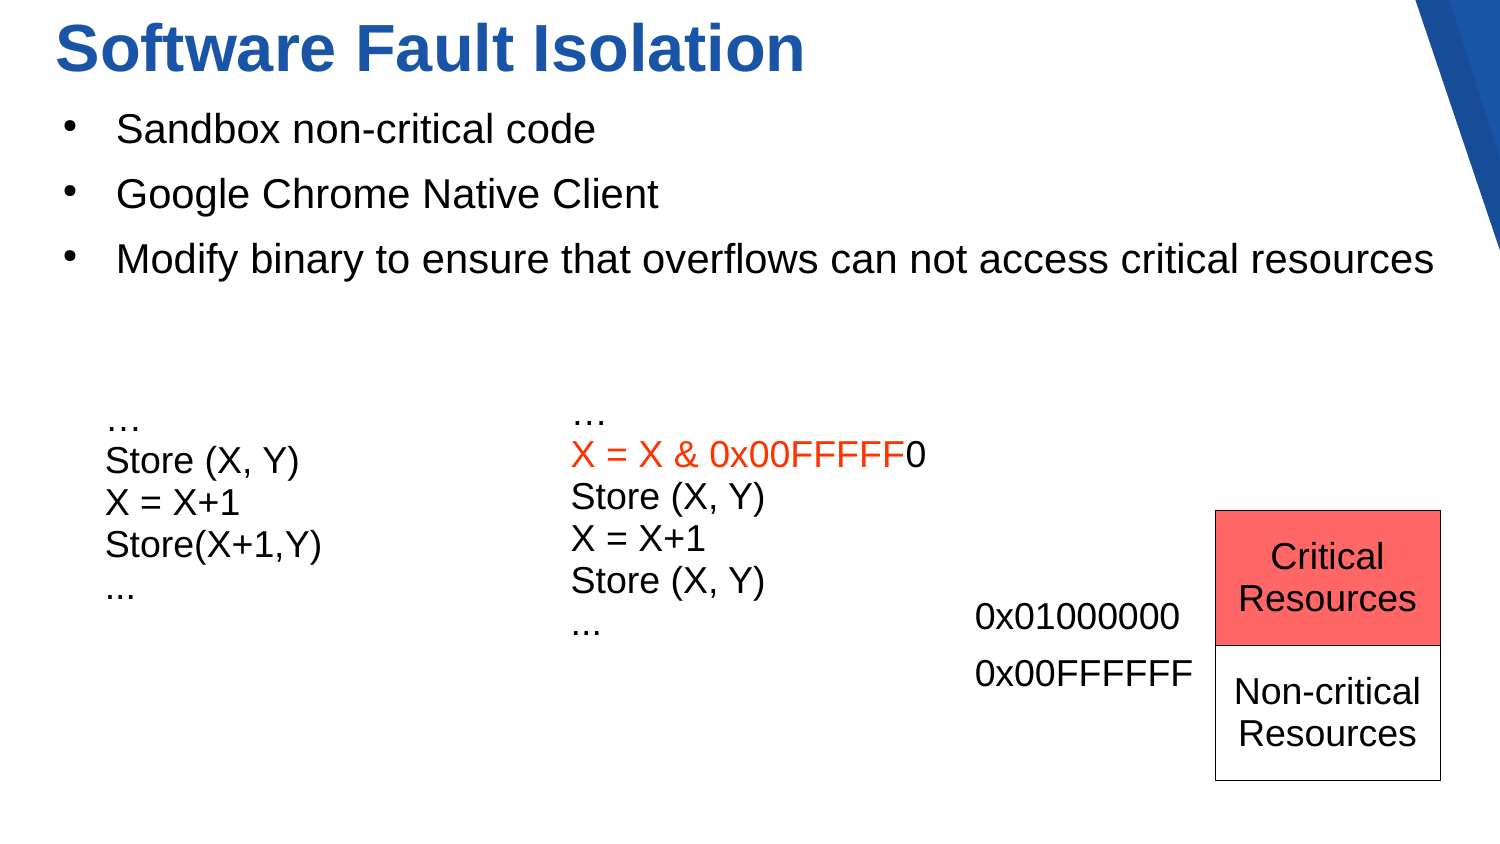

# Software Fault Isolation
Sandbox non-critical code
Google Chrome Native Client
Modify binary to ensure that overflows can not access critical resources
…
X = X & 0x00FFFFF0
Store (X, Y)
X = X+1
Store (X, Y)
...
…
Store (X, Y)
X = X+1
Store(X+1,Y)
...
Critical
Resources
0x01000000
0x00FFFFFF
Non-critical
Resources